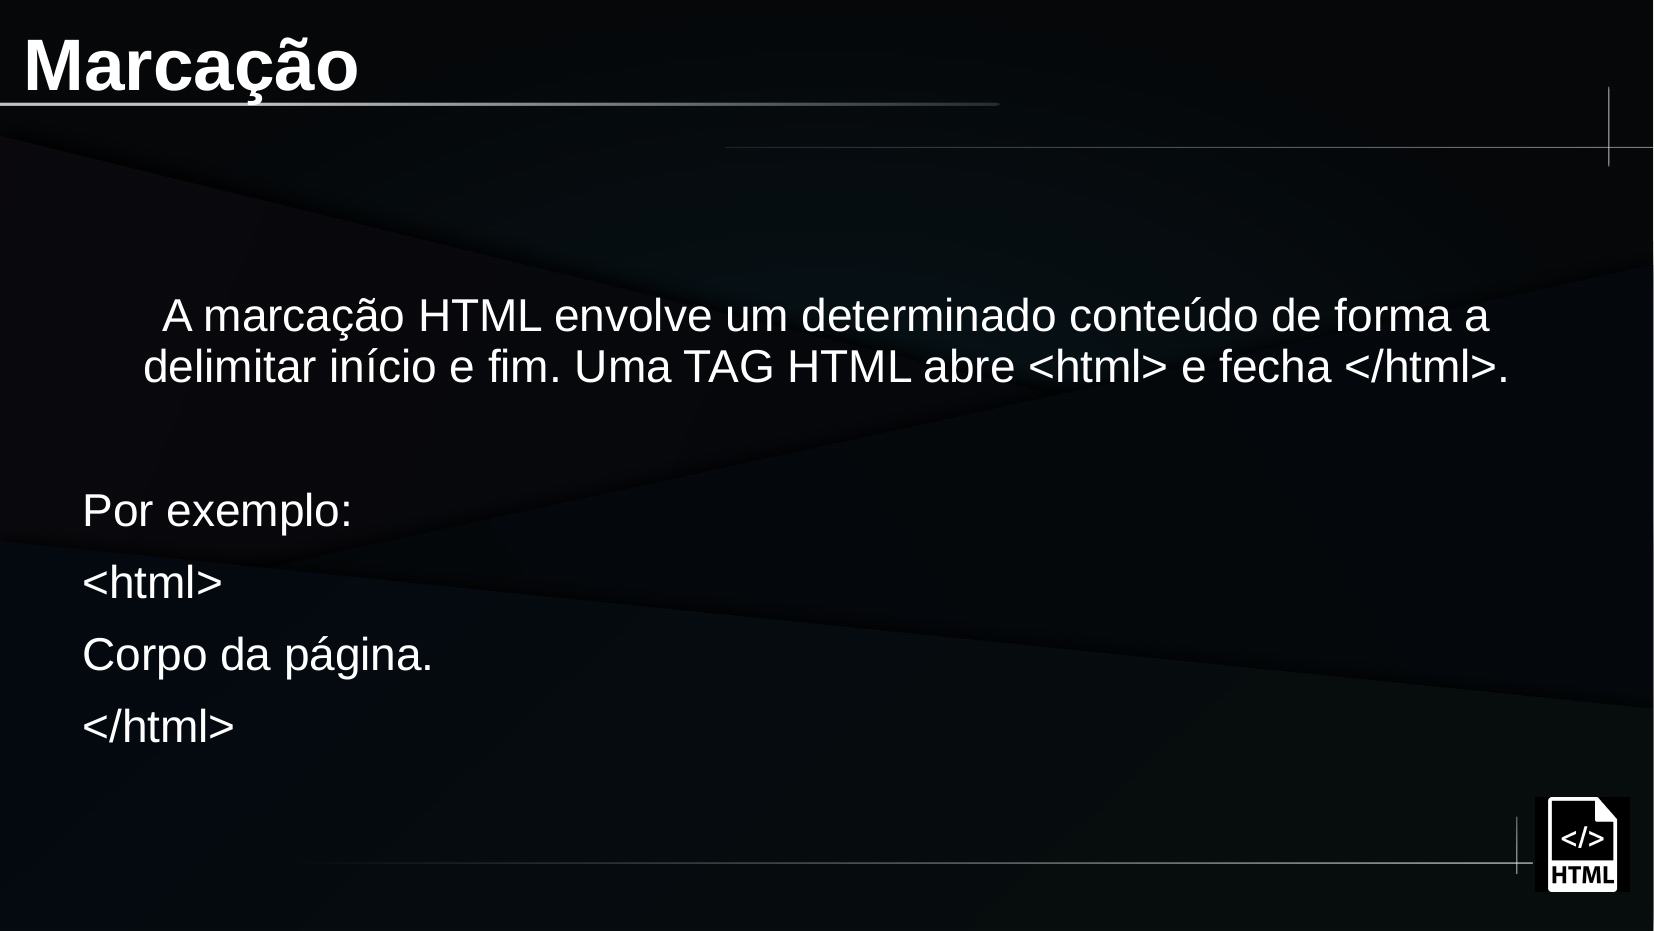

# Marcação
A marcação HTML envolve um determinado conteúdo de forma a delimitar início e fim. Uma TAG HTML abre <html> e fecha </html>.
Por exemplo:
<html>
Corpo da página.
</html>